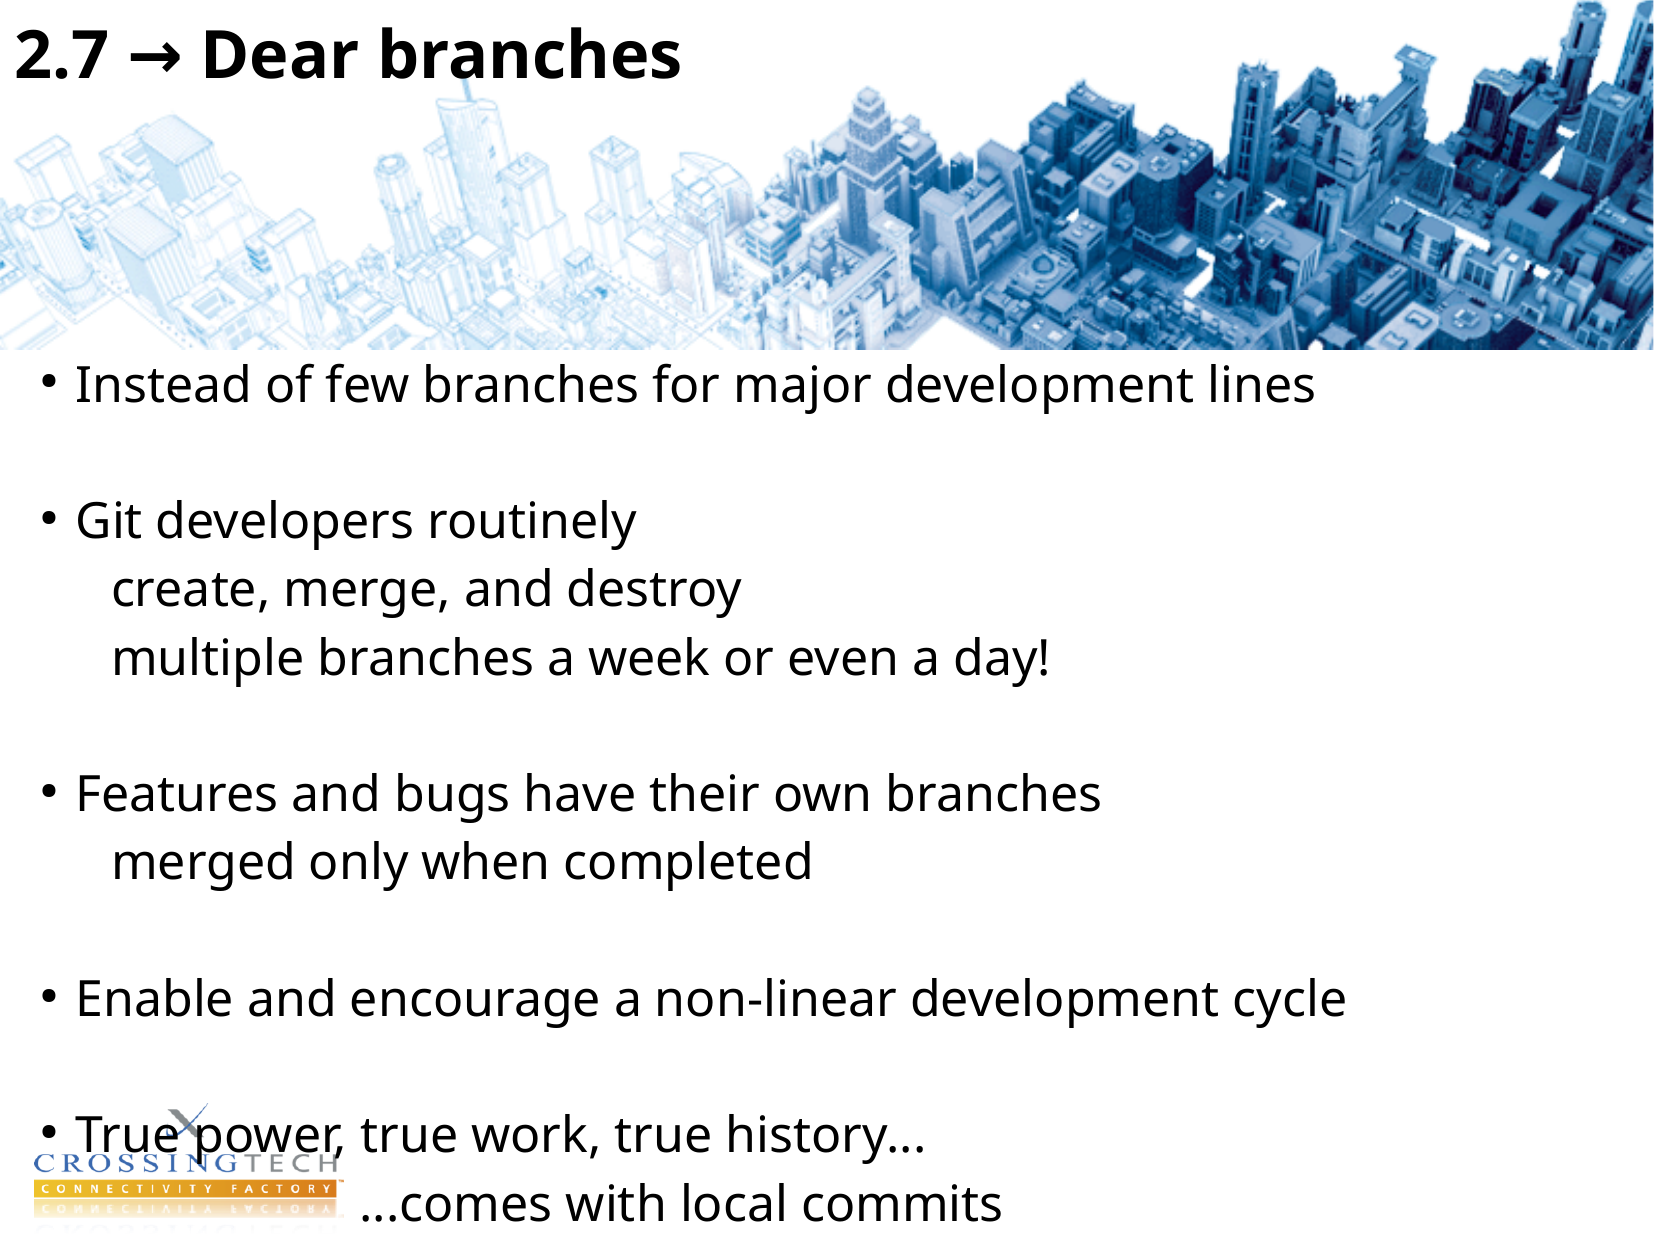

2.7 → Dear branches
Instead of few branches for major development lines
Git developers routinely
create, merge, and destroy
multiple branches a week or even a day!
Features and bugs have their own branches
merged only when completed
Enable and encourage a non-linear development cycle
True power, true work, true history...
...comes with local commits